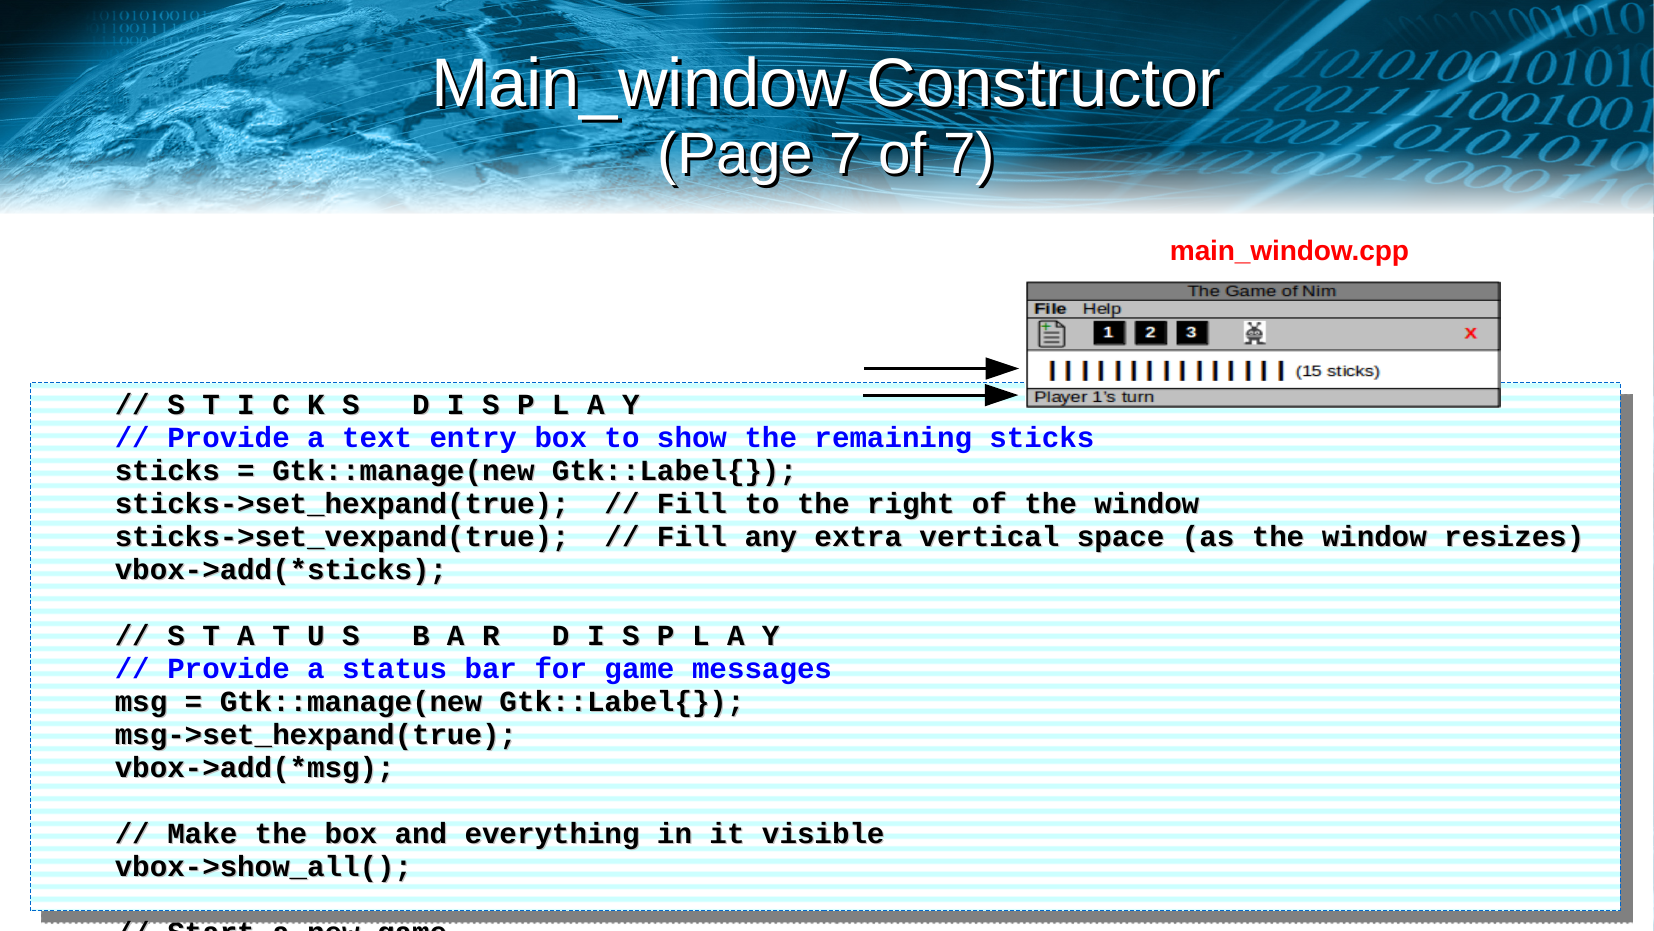

# Main_window Constructor (Page 7 of 7)
main_window.cpp
 // S T I C K S D I S P L A Y
 // Provide a text entry box to show the remaining sticks
 sticks = Gtk::manage(new Gtk::Label{});
 sticks->set_hexpand(true); // Fill to the right of the window
 sticks->set_vexpand(true); // Fill any extra vertical space (as the window resizes)
 vbox->add(*sticks);
 // S T A T U S B A R D I S P L A Y
 // Provide a status bar for game messages
 msg = Gtk::manage(new Gtk::Label{});
 msg->set_hexpand(true);
 vbox->add(*msg);
 // Make the box and everything in it visible
 vbox->show_all();
 // Start a new game
 on_new_game_click();
}